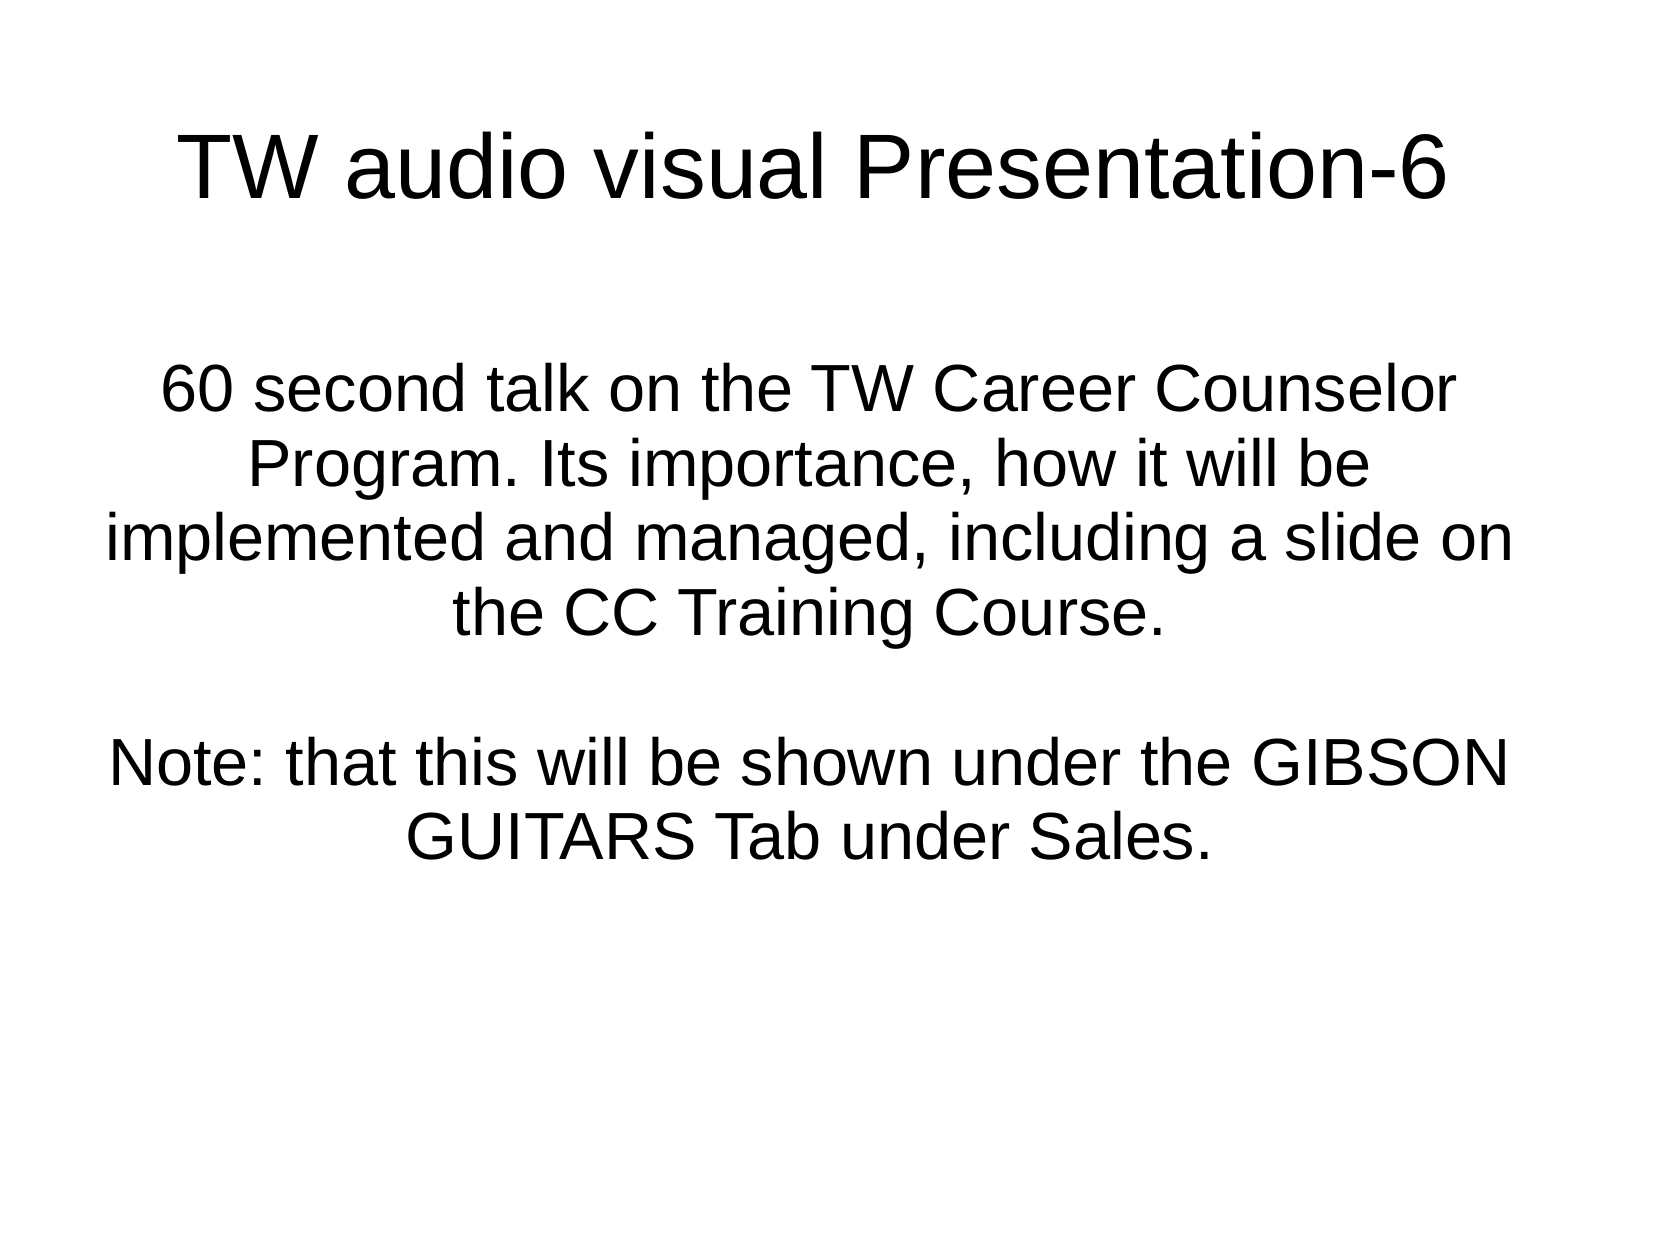

# TW audio visual Presentation-6
60 second talk on the TW Career Counselor Program. Its importance, how it will be implemented and managed, including a slide on the CC Training Course.
Note: that this will be shown under the GIBSON GUITARS Tab under Sales.